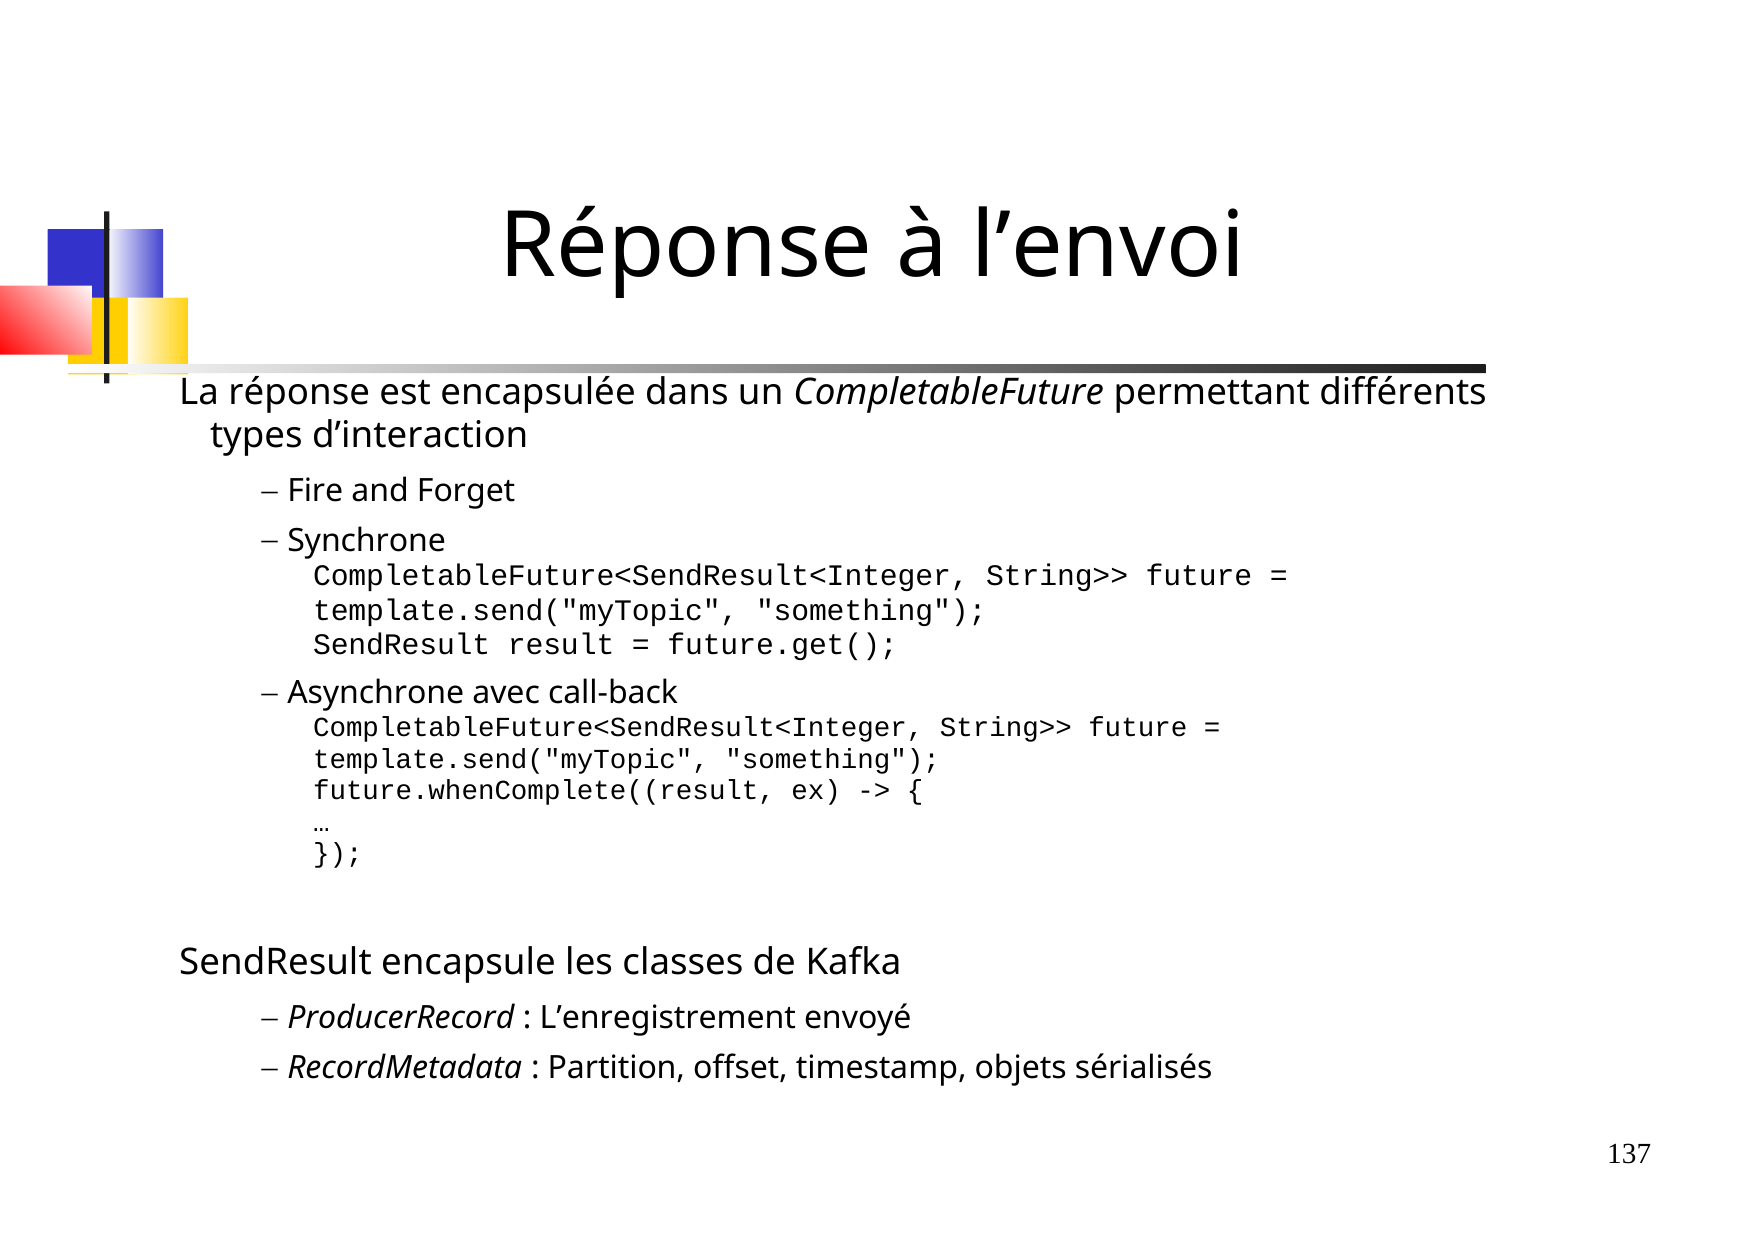

# Réponse à l’envoi
La réponse est encapsulée dans un CompletableFuture permettant différents types d’interaction
Fire and Forget
Synchrone
CompletableFuture<SendResult<Integer, String>> future = template.send("myTopic", "something");
SendResult result = future.get();
Asynchrone avec call-back
CompletableFuture<SendResult<Integer, String>> future = template.send("myTopic", "something");
future.whenComplete((result, ex) -> {
…
});
SendResult encapsule les classes de Kafka
ProducerRecord : L’enregistrement envoyé
RecordMetadata : Partition, offset, timestamp, objets sérialisés